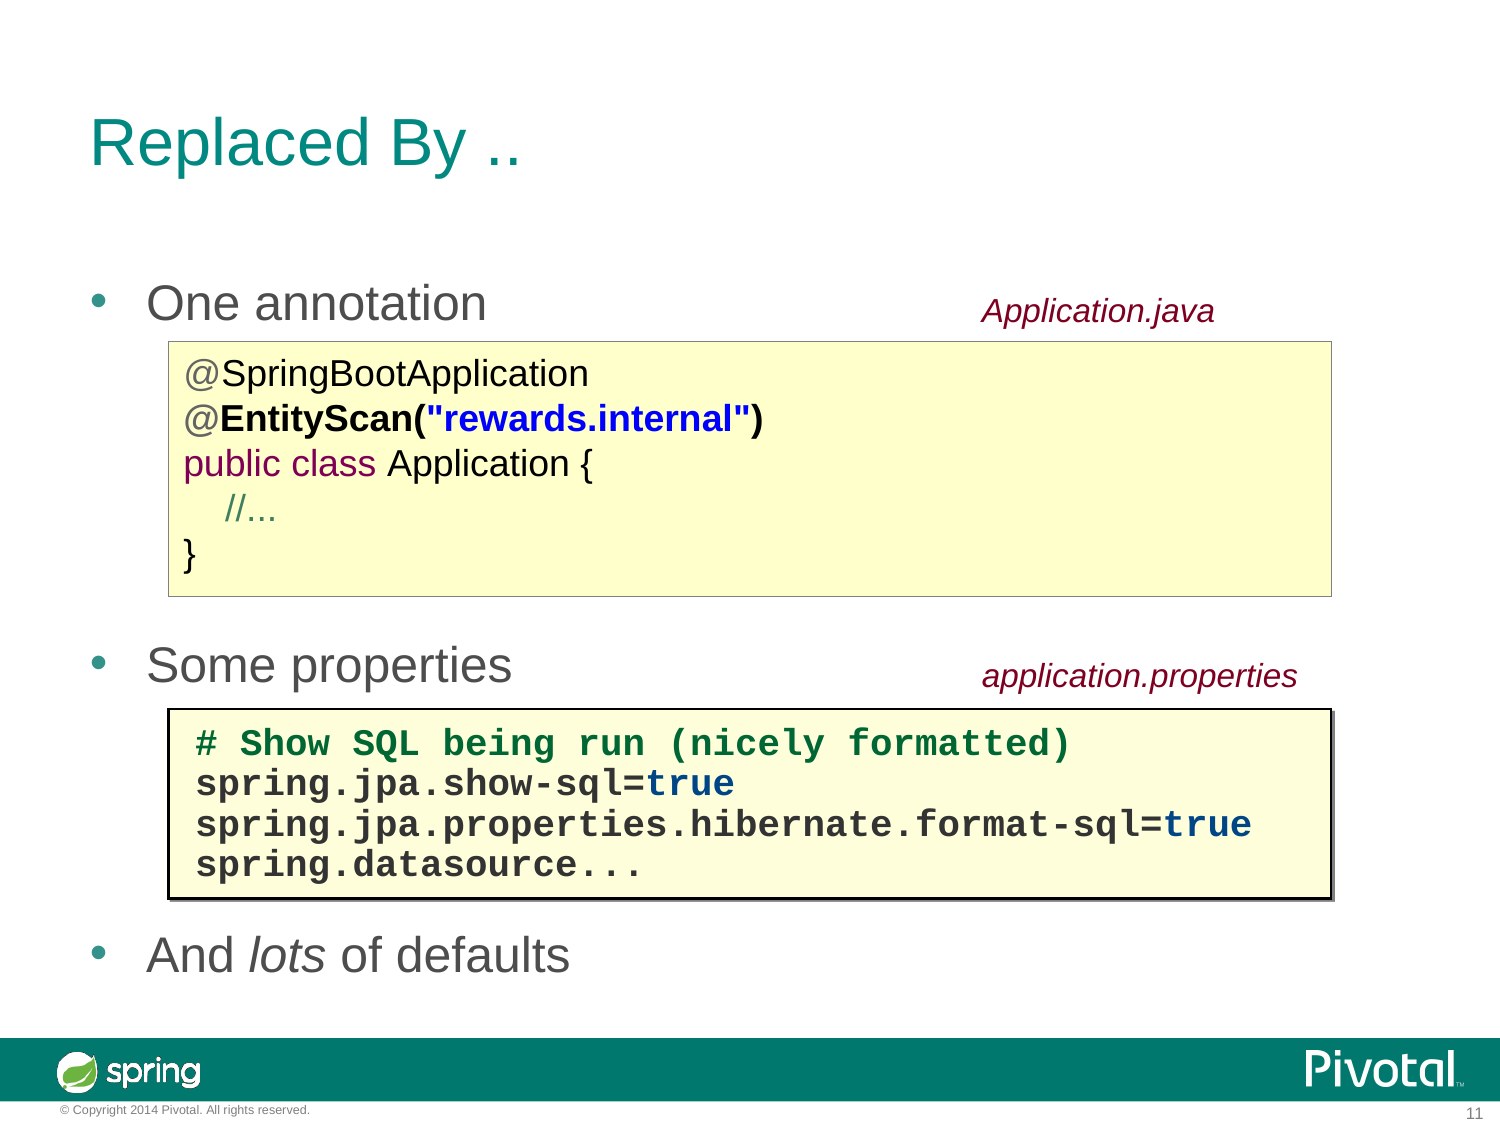

# Replaced By ..
One annotation
Some properties
And lots of defaults
Application.java
@SpringBootApplication
@EntityScan("rewards.internal")
public class Application {
 //...
}
application.properties
# Show SQL being run (nicely formatted)
spring.jpa.show-sql=true
spring.jpa.properties.hibernate.format-sql=true
spring.datasource...